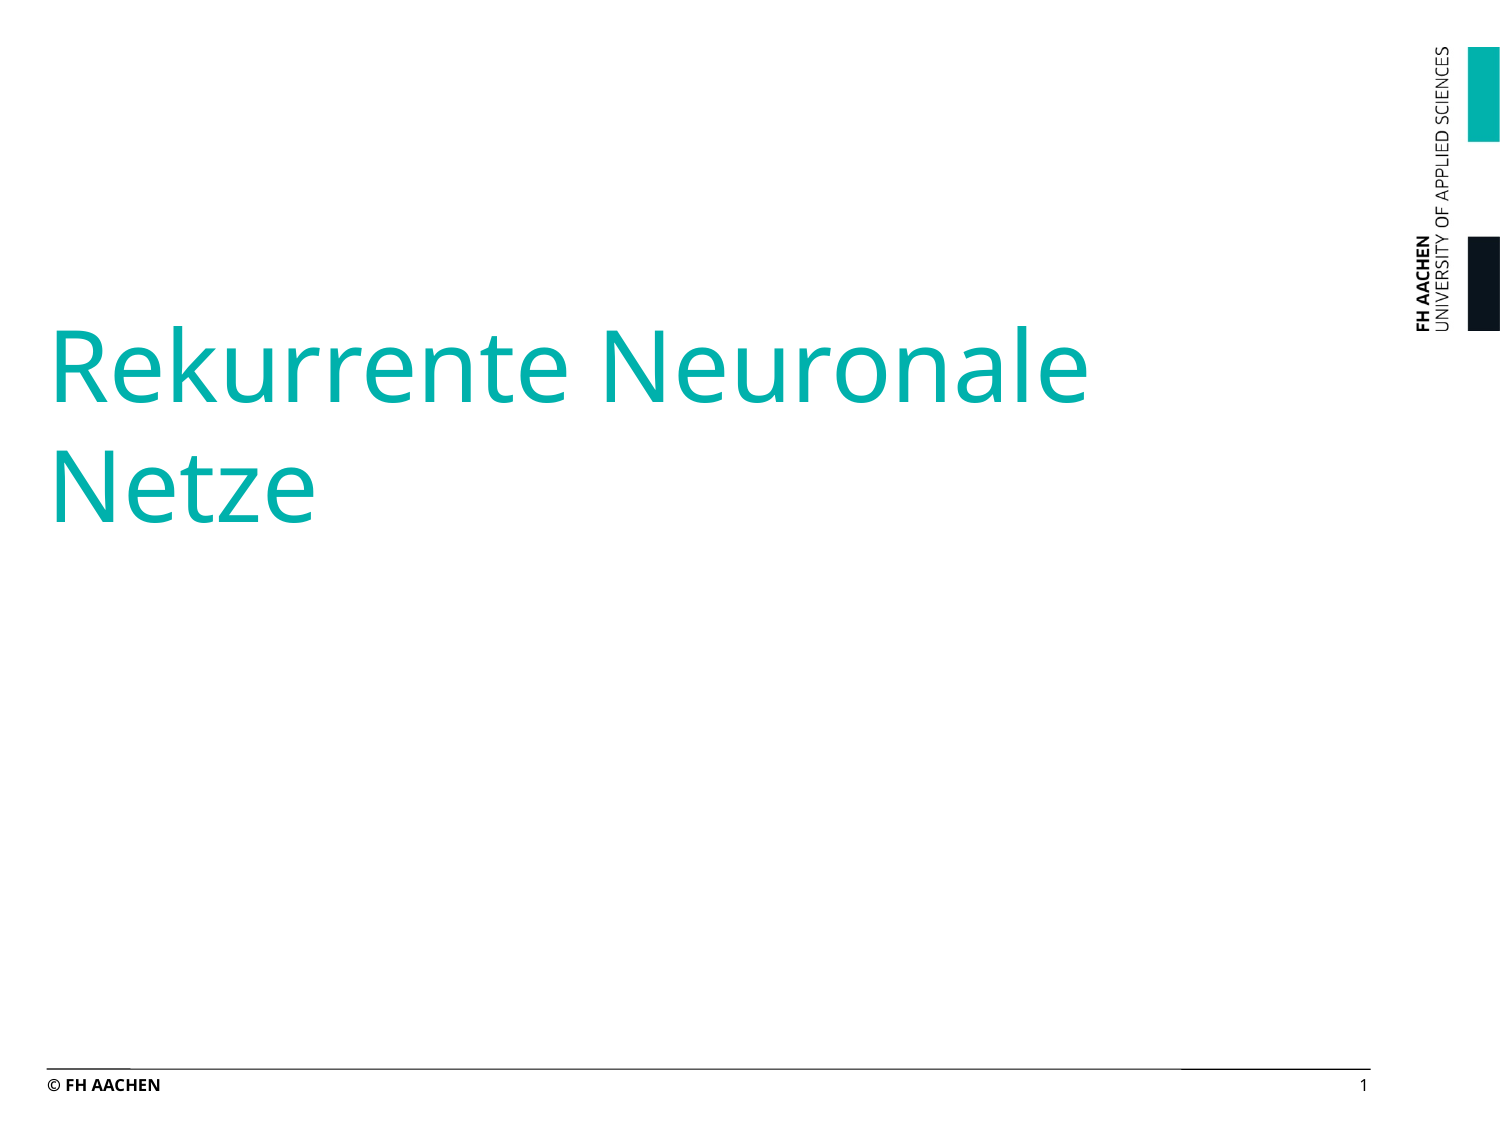

# Rekurrente Neuronale Netze
© FH AACHEN